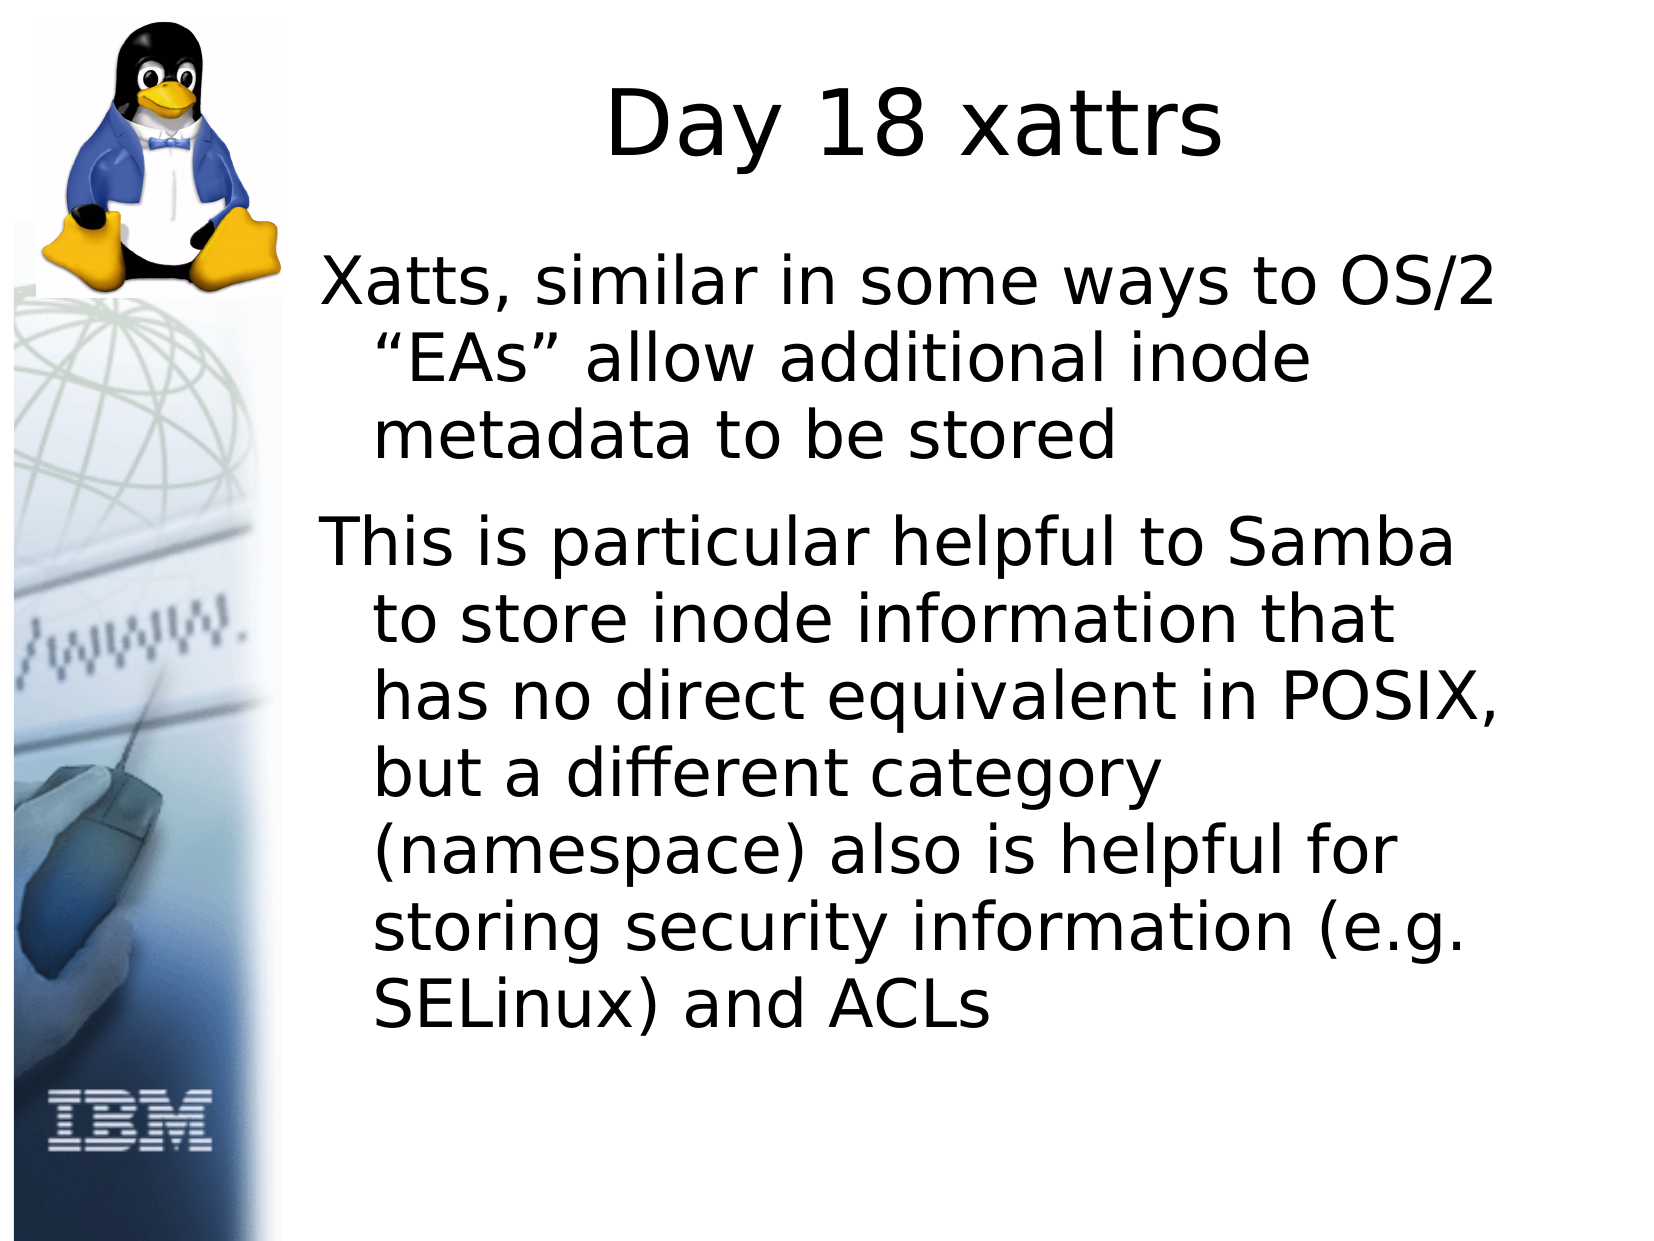

# Day 18 xattrs
Xatts, similar in some ways to OS/2 “EAs” allow additional inode metadata to be stored
This is particular helpful to Samba to store inode information that has no direct equivalent in POSIX, but a different category (namespace) also is helpful for storing security information (e.g. SELinux) and ACLs